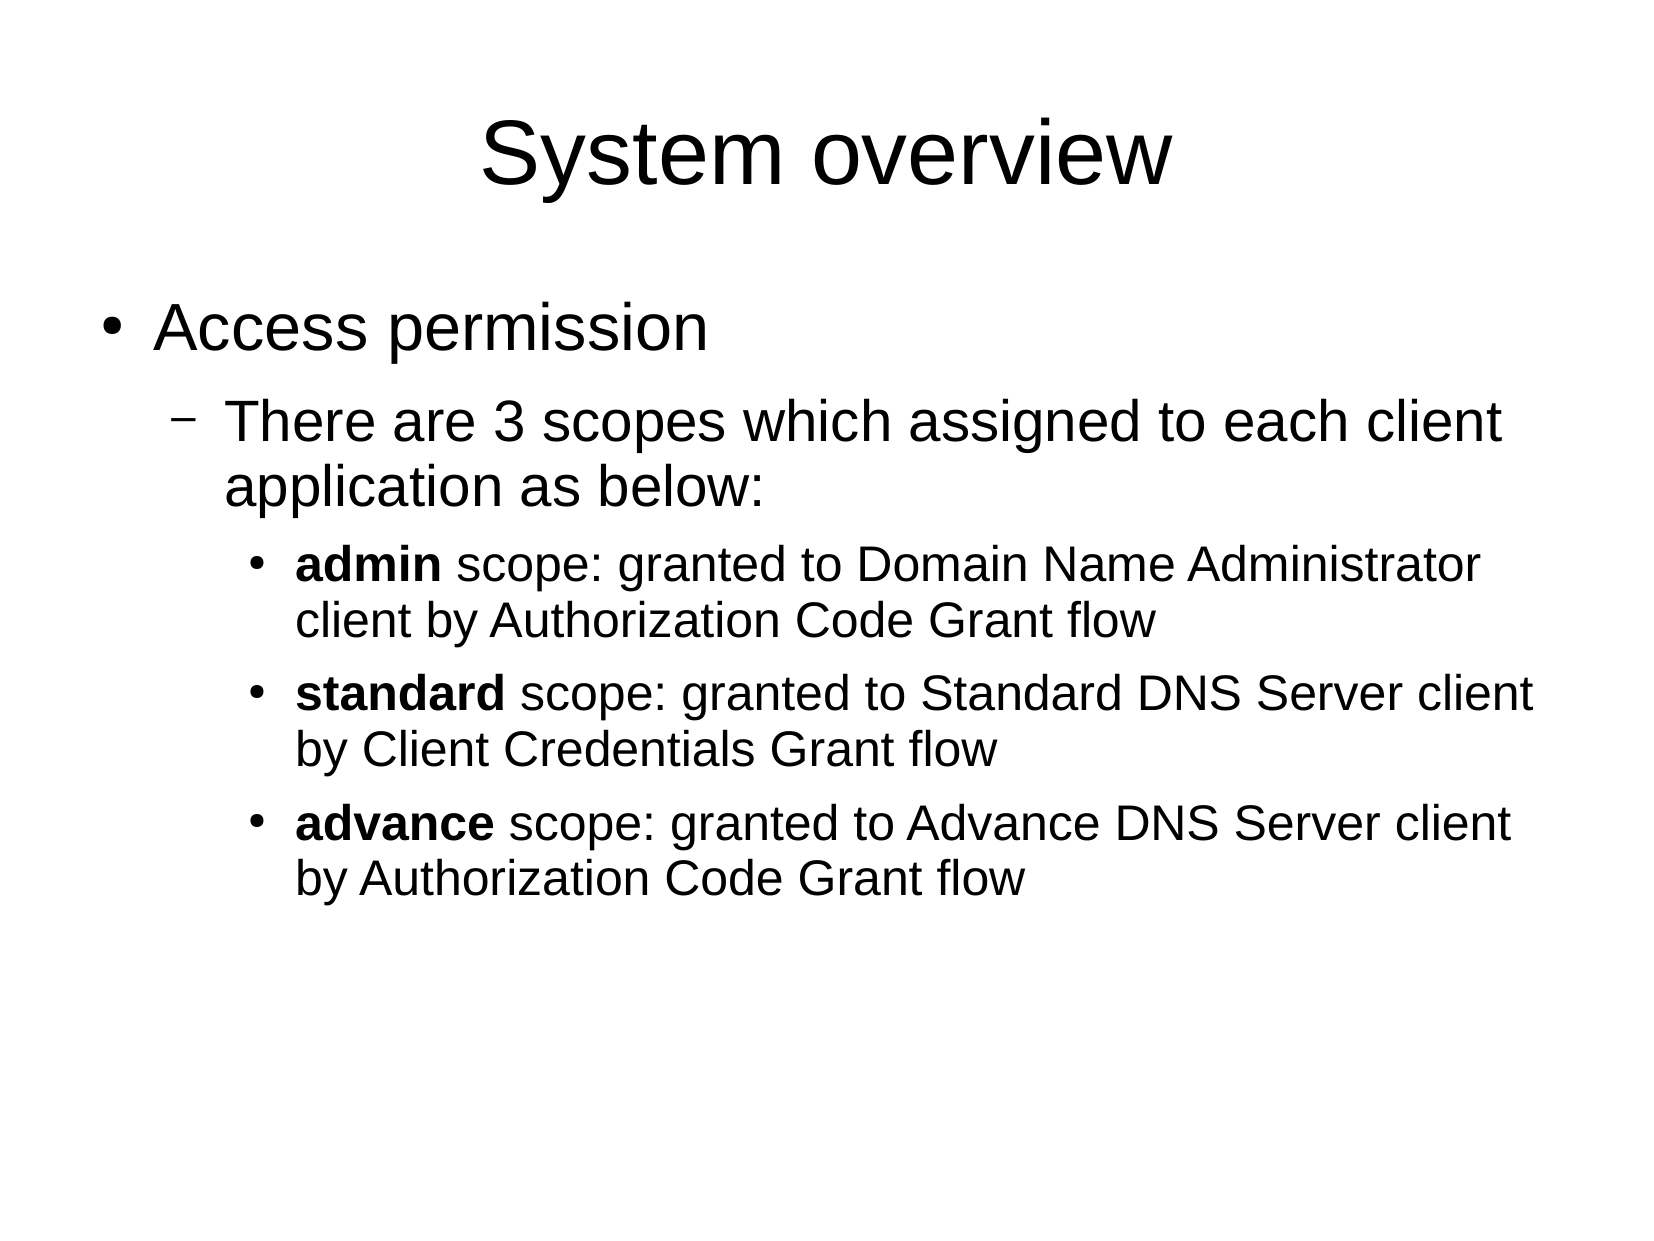

# System overview
Access permission
There are 3 scopes which assigned to each client application as below:
admin scope: granted to Domain Name Administrator client by Authorization Code Grant flow
standard scope: granted to Standard DNS Server client by Client Credentials Grant flow
advance scope: granted to Advance DNS Server client by Authorization Code Grant flow